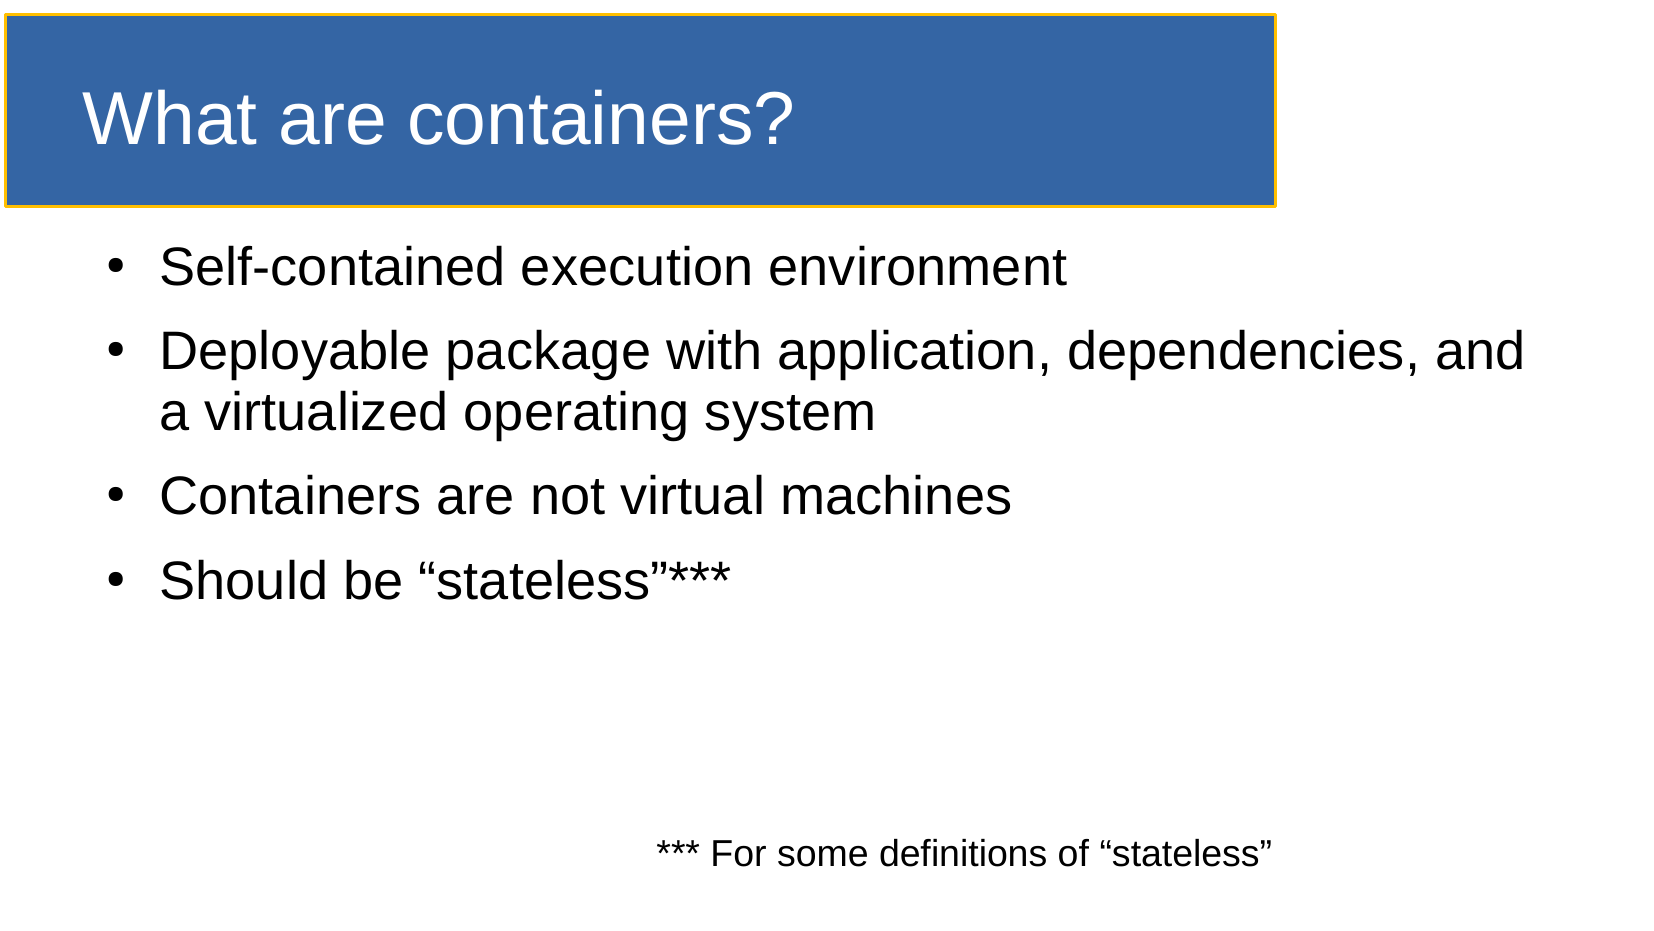

# What are containers?
Self-contained execution environment
Deployable package with application, dependencies, and a virtualized operating system
Containers are not virtual machines
Should be “stateless”***
*** For some definitions of “stateless”